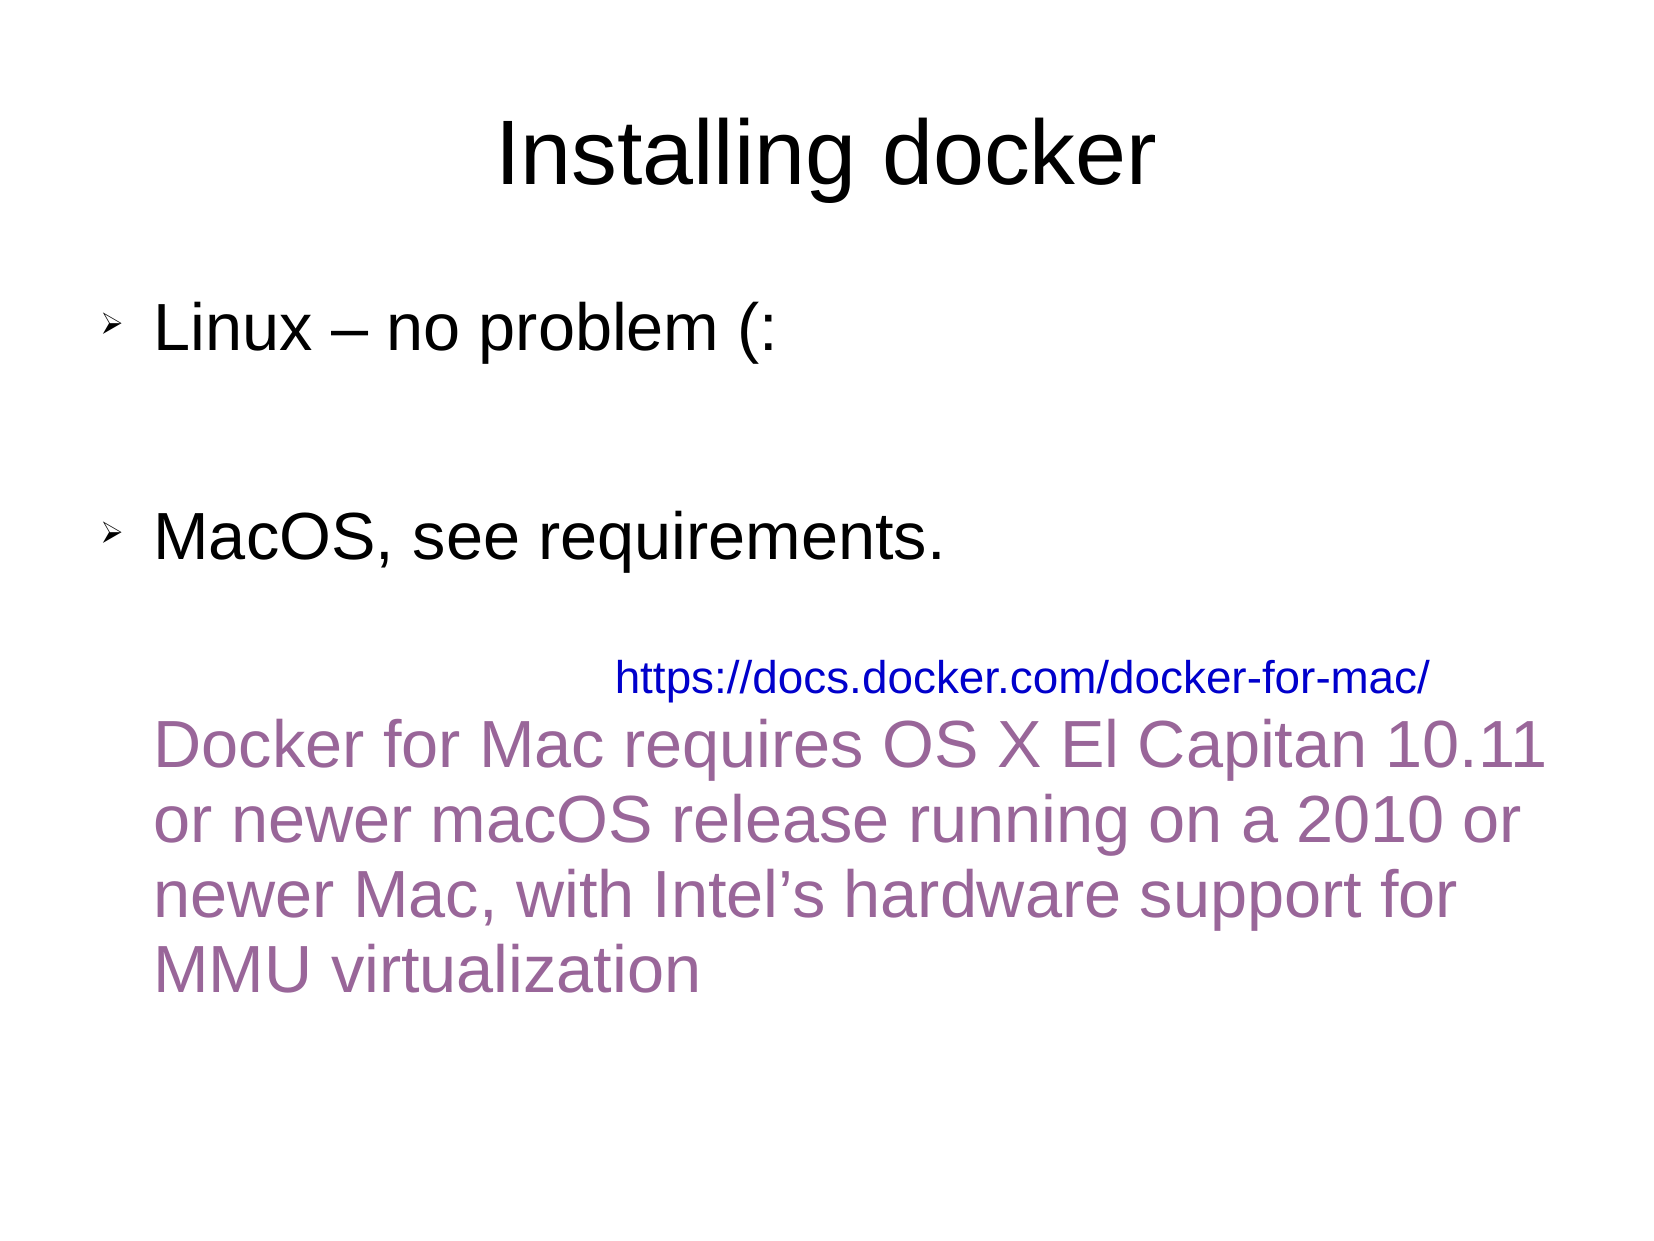

# Installing docker
Linux – no problem (:
MacOS, see requirements.
Docker for Mac requires OS X El Capitan 10.11 or newer macOS release running on a 2010 or newer Mac, with Intel’s hardware support for MMU virtualization
https://docs.docker.com/docker-for-mac/